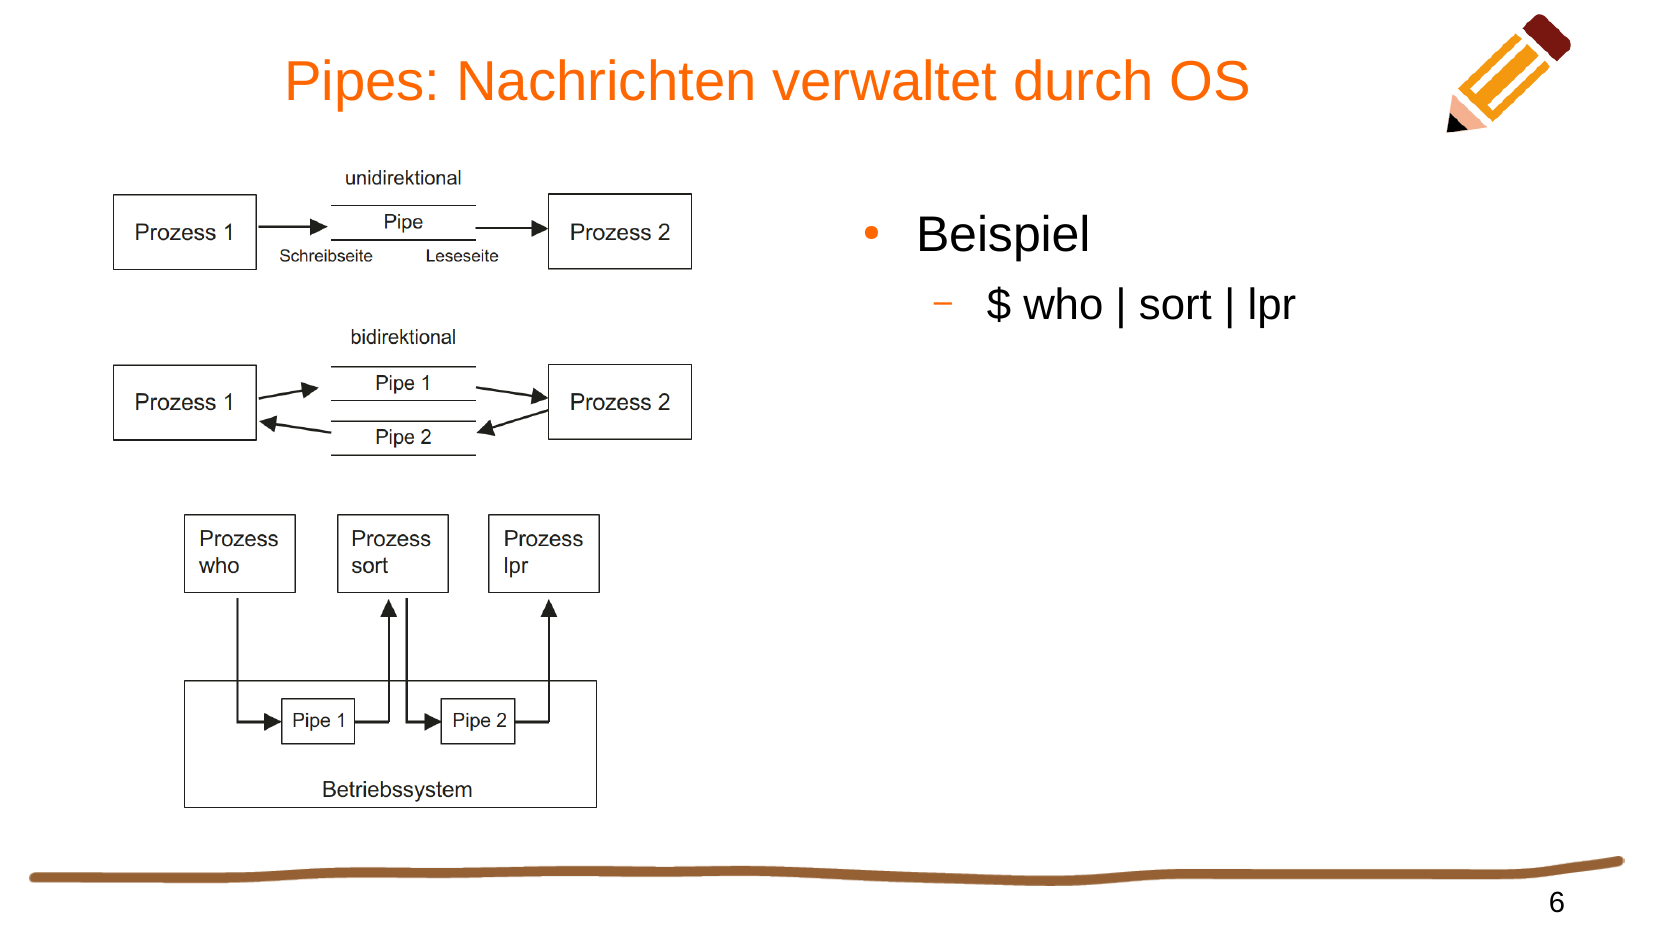

# Pipes: Nachrichten verwaltet durch OS
Beispiel
$ who | sort | lpr
6